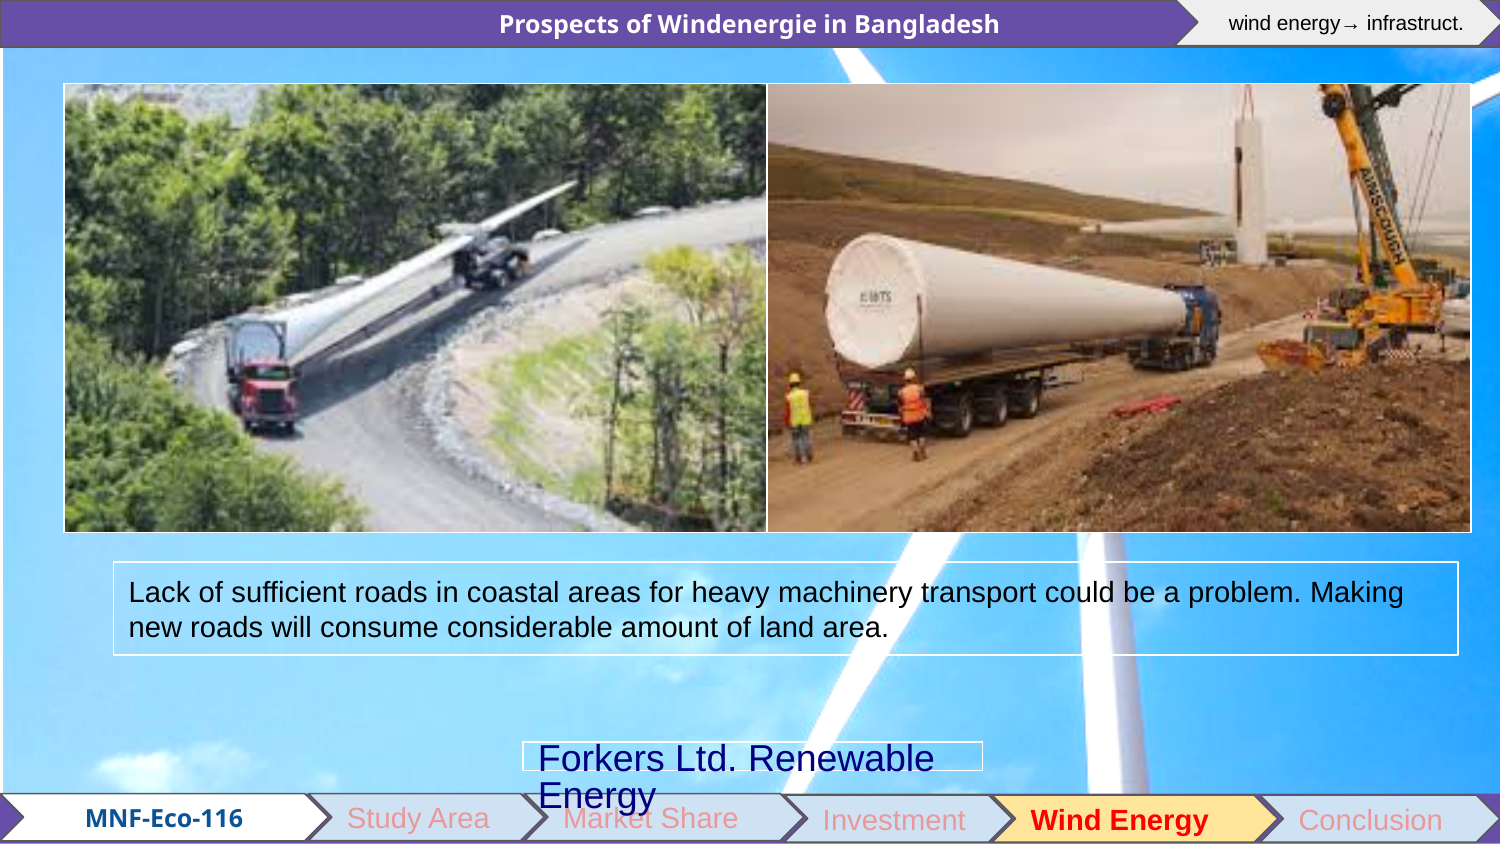

Prospects of Windenergie in Bangladesh
wind energy→ infrastruct.
Lack of sufficient roads in coastal areas for heavy machinery transport could be a problem. Making new roads will consume considerable amount of land area.
Forkers Ltd. Renewable Energy
Study Area
Market Share
MNF-Eco-116
Investment
Wind Energy
Conclusion